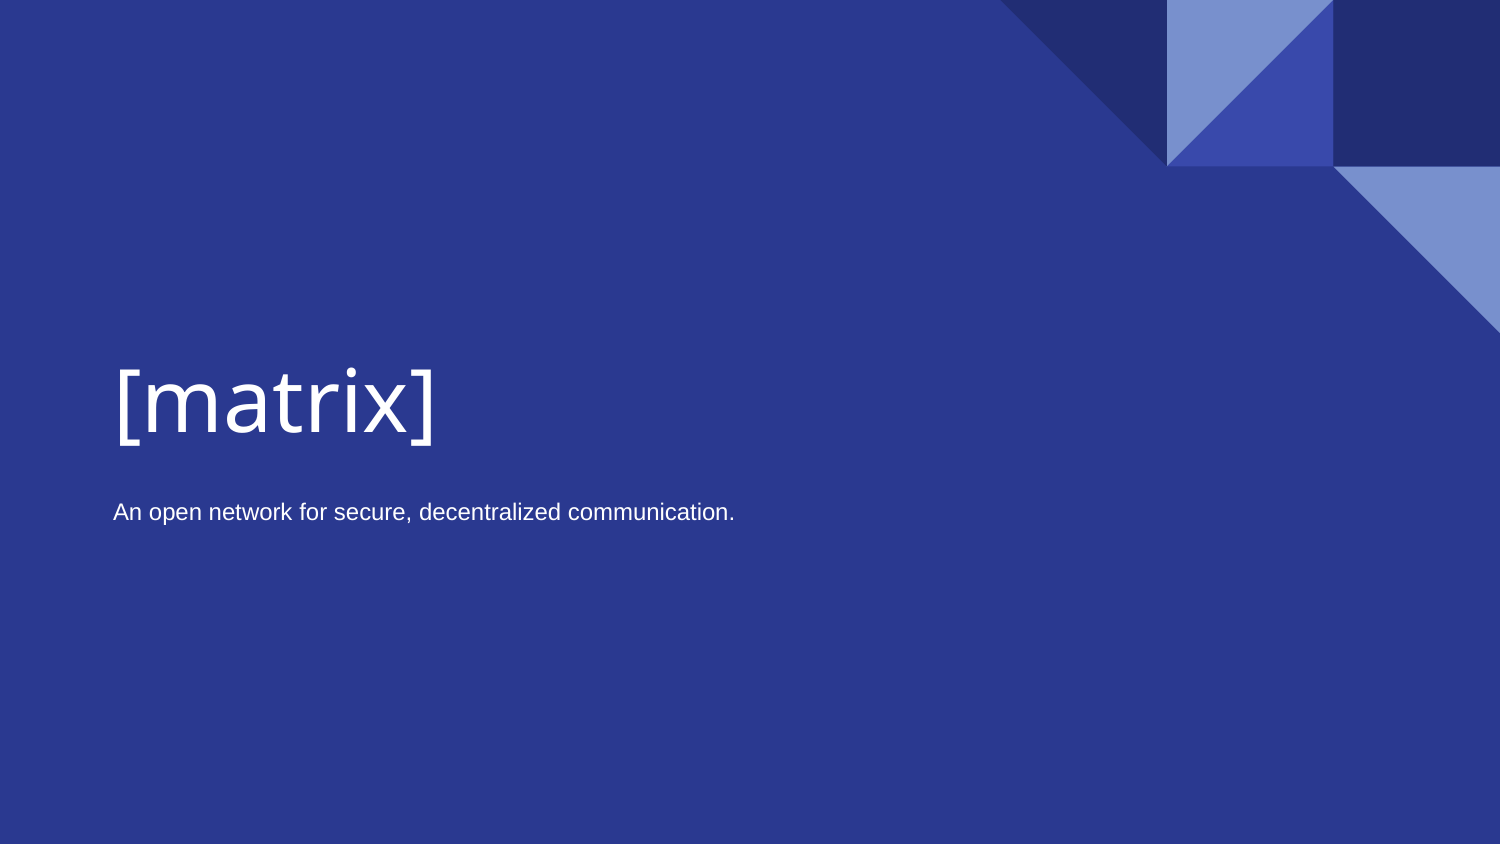

# [matrix]
An open network for secure, decentralized communication.